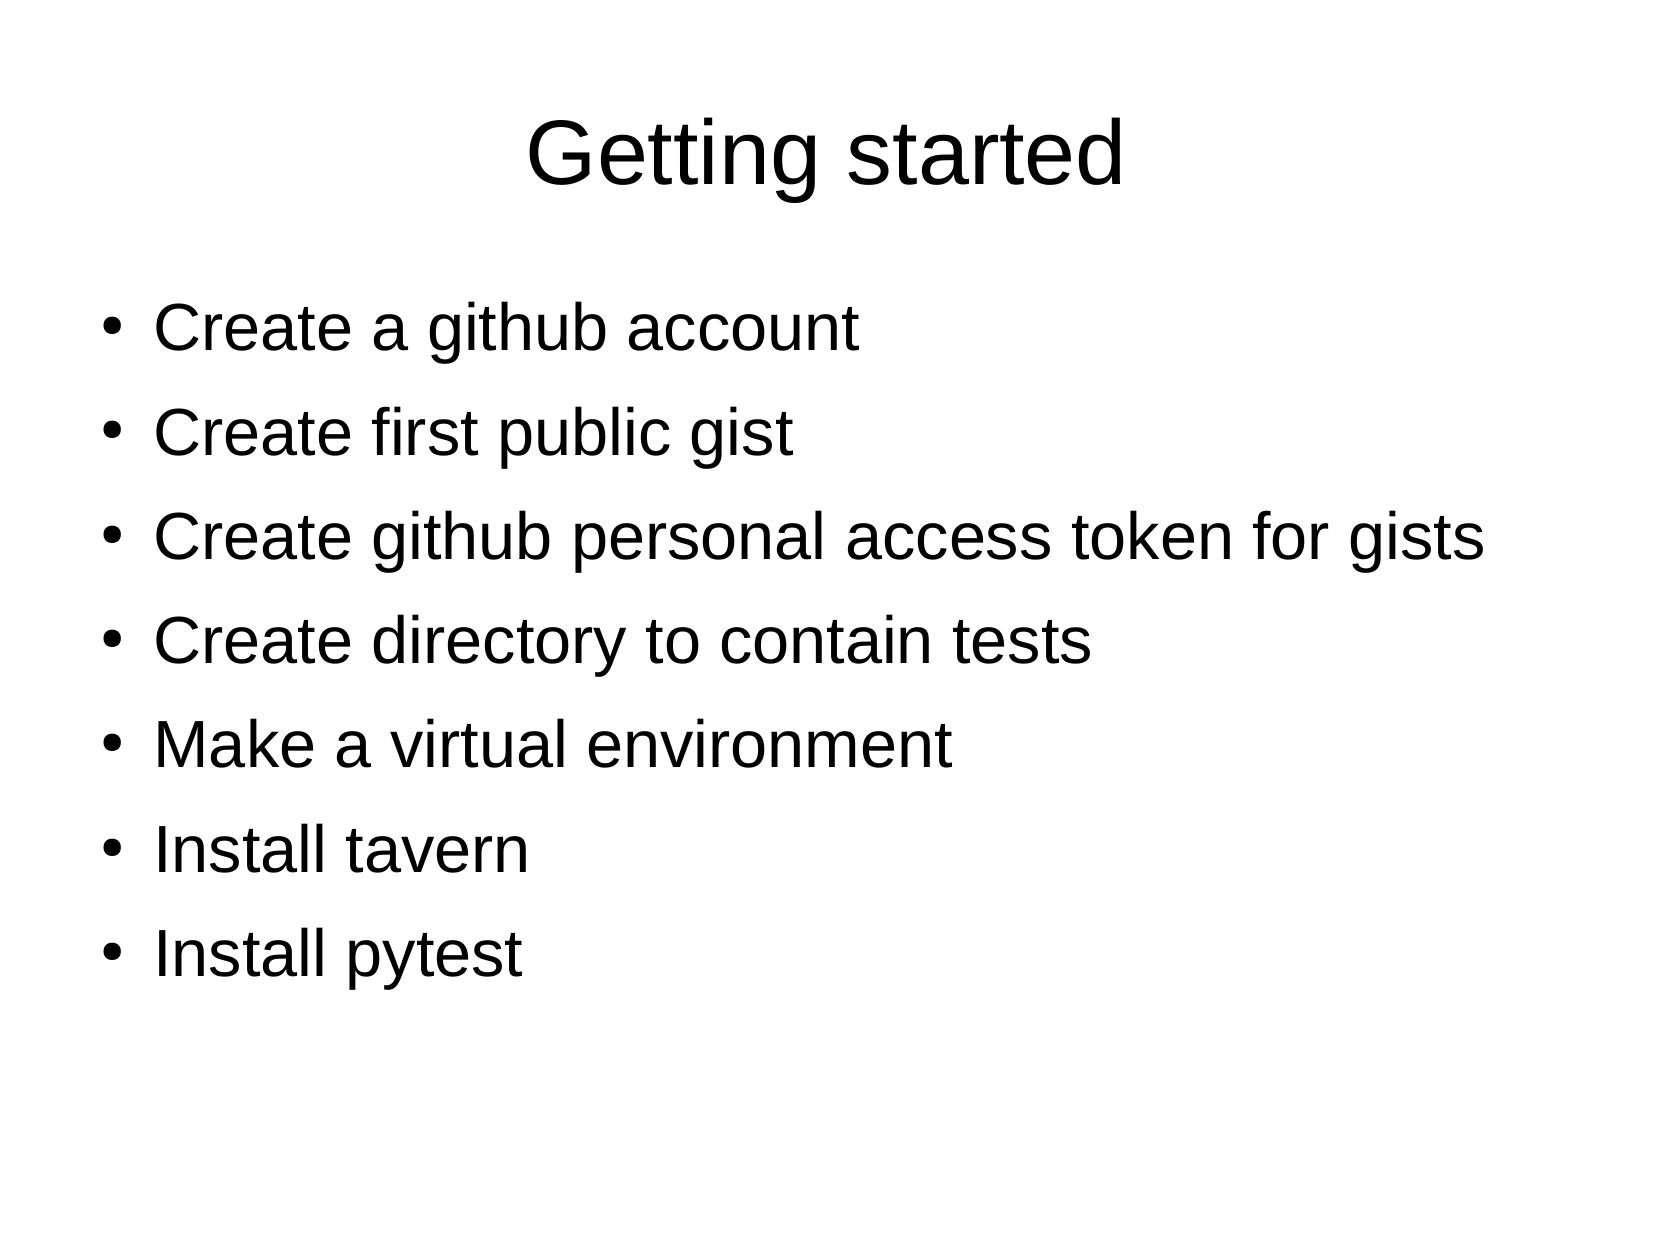

# Getting started
Create a github account
Create first public gist
Create github personal access token for gists
Create directory to contain tests
Make a virtual environment
Install tavern
Install pytest